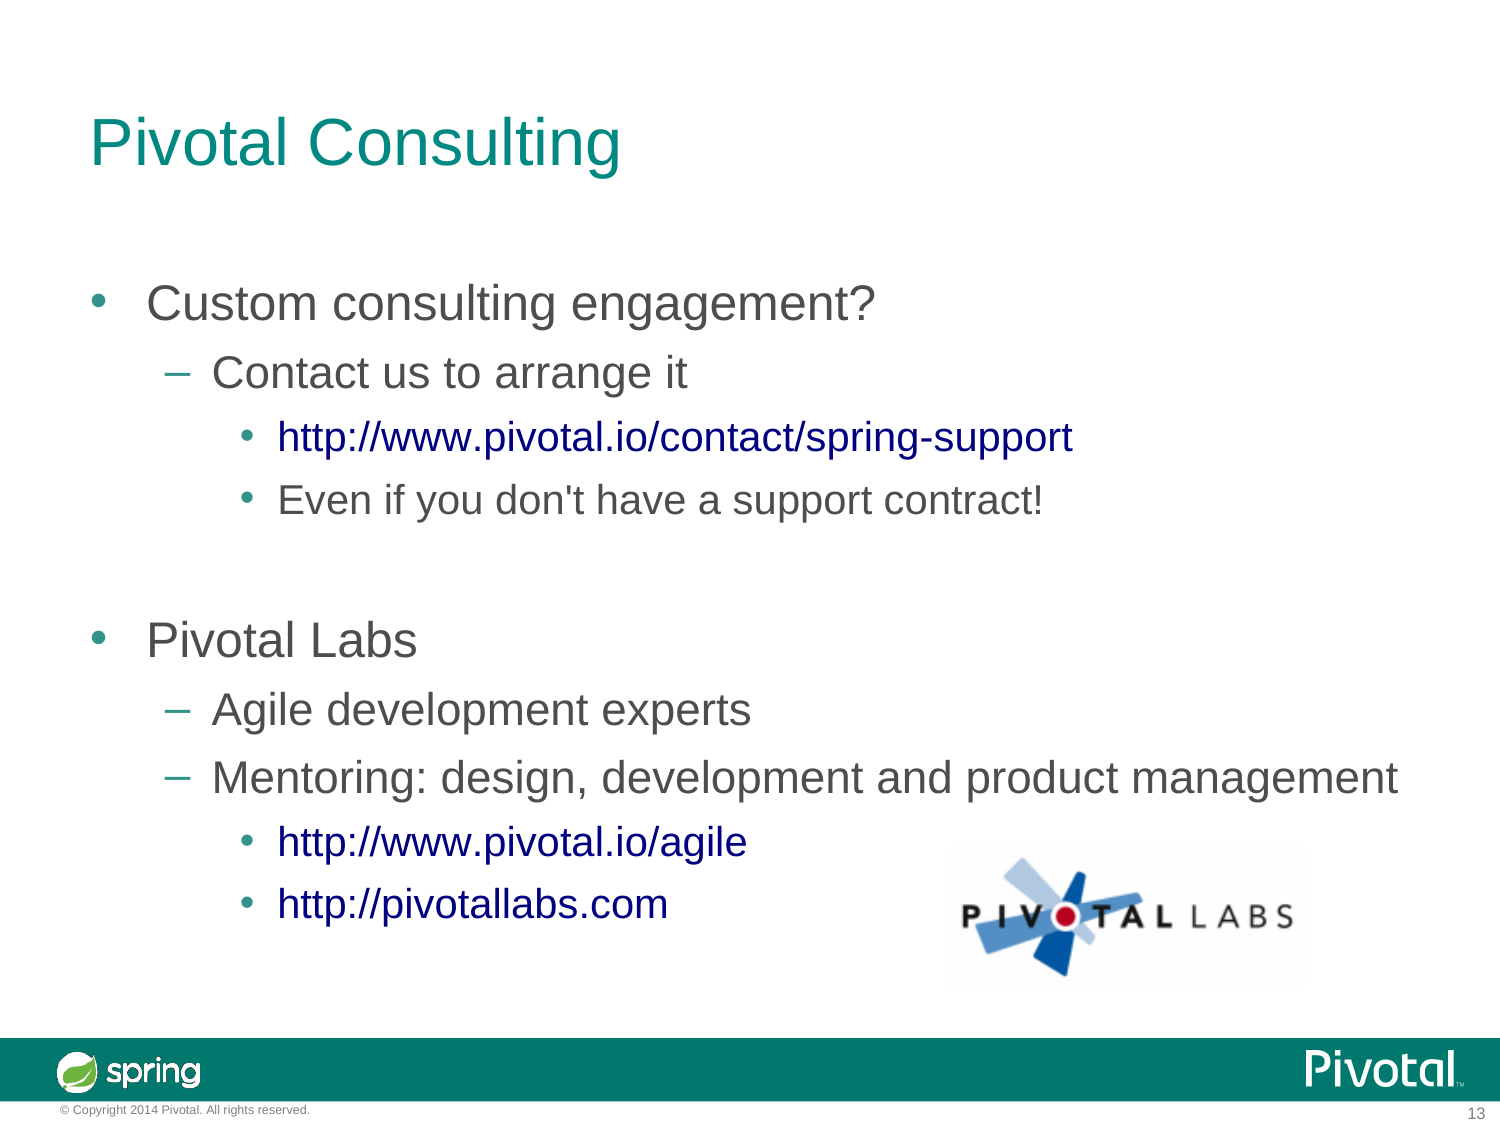

# Pivotal Consulting
Custom consulting engagement?
Contact us to arrange it
http://www.pivotal.io/contact/spring-support
Even if you don't have a support contract!
Pivotal Labs
Agile development experts
Mentoring: design, development and product management
http://www.pivotal.io/agile
http://pivotallabs.com